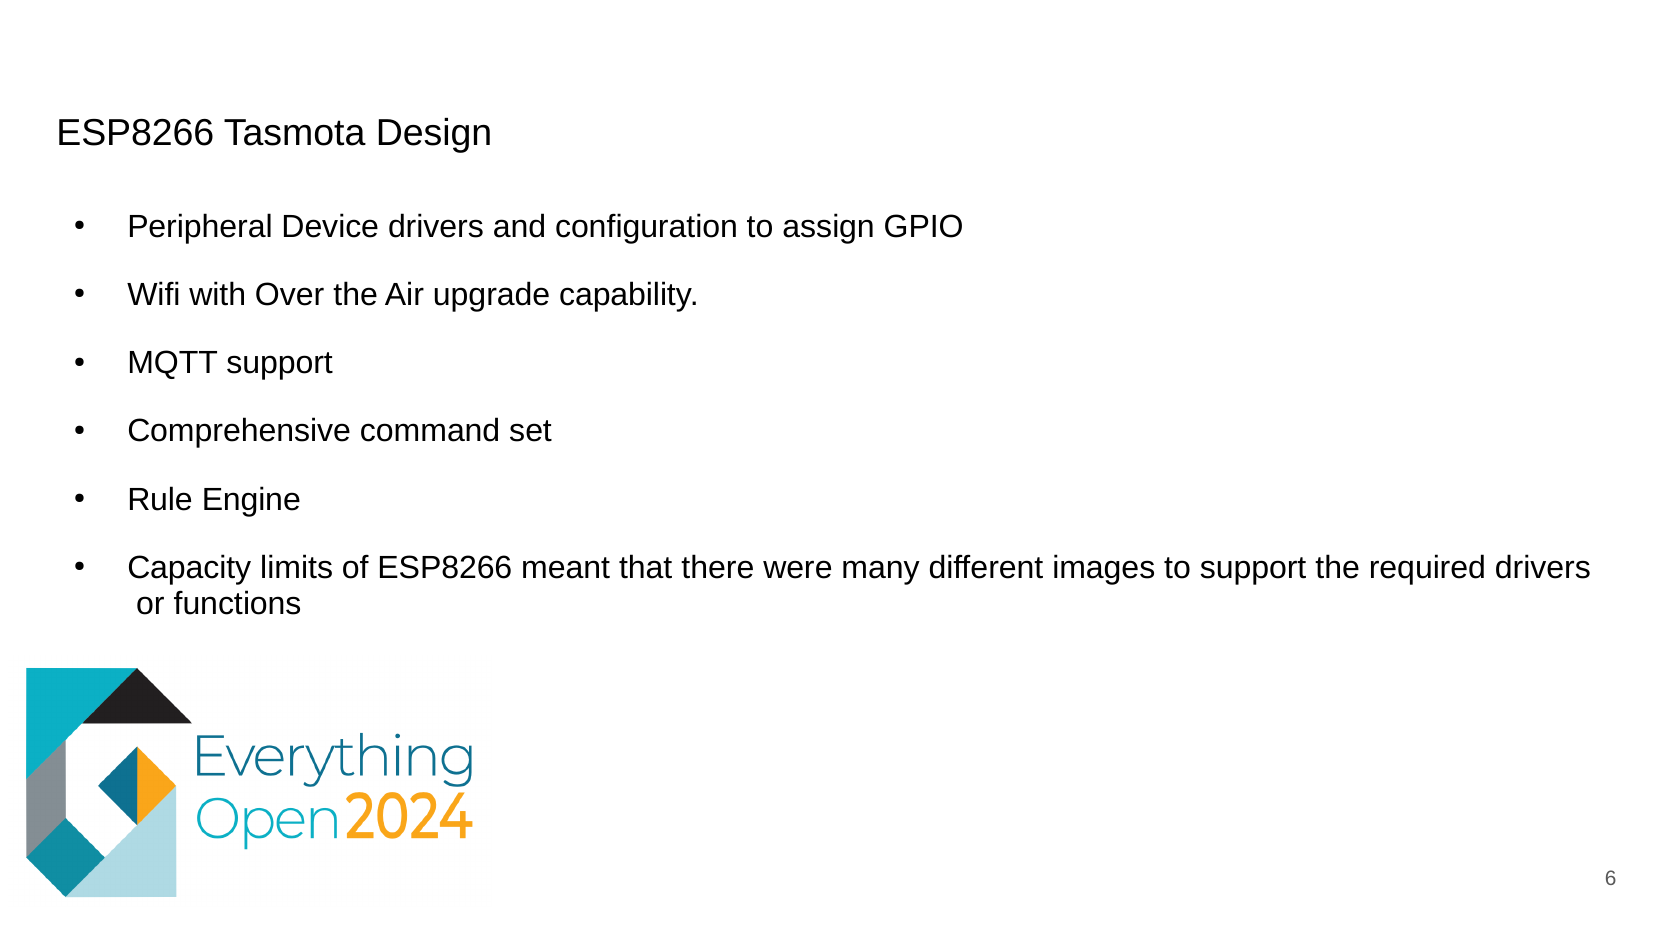

# ESP8266 Tasmota Design
Peripheral Device drivers and configuration to assign GPIO
Wifi with Over the Air upgrade capability.
MQTT support
Comprehensive command set
Rule Engine
Capacity limits of ESP8266 meant that there were many different images to support the required drivers or functions
6